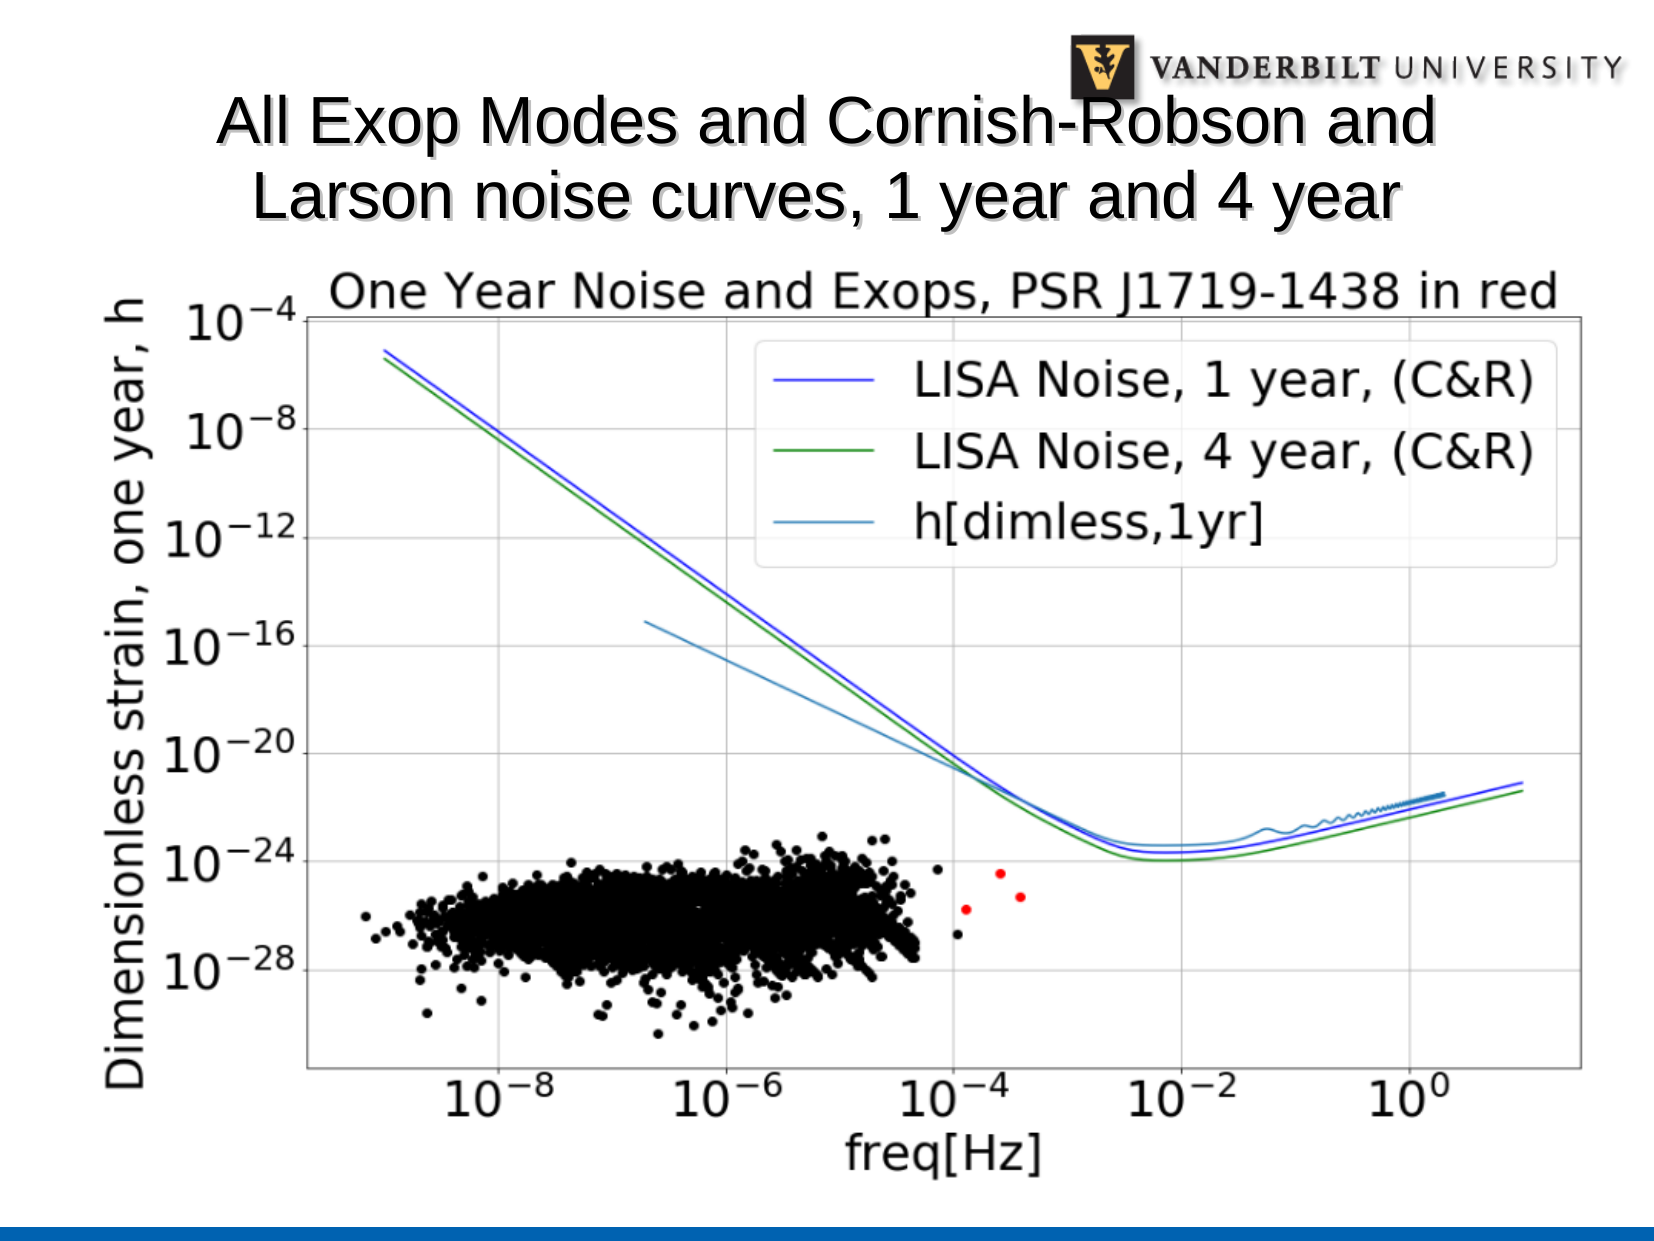

# All Exop Modes and Cornish-Robson and Larson noise curves, 1 year and 4 year
Gabella LISA Noise
3